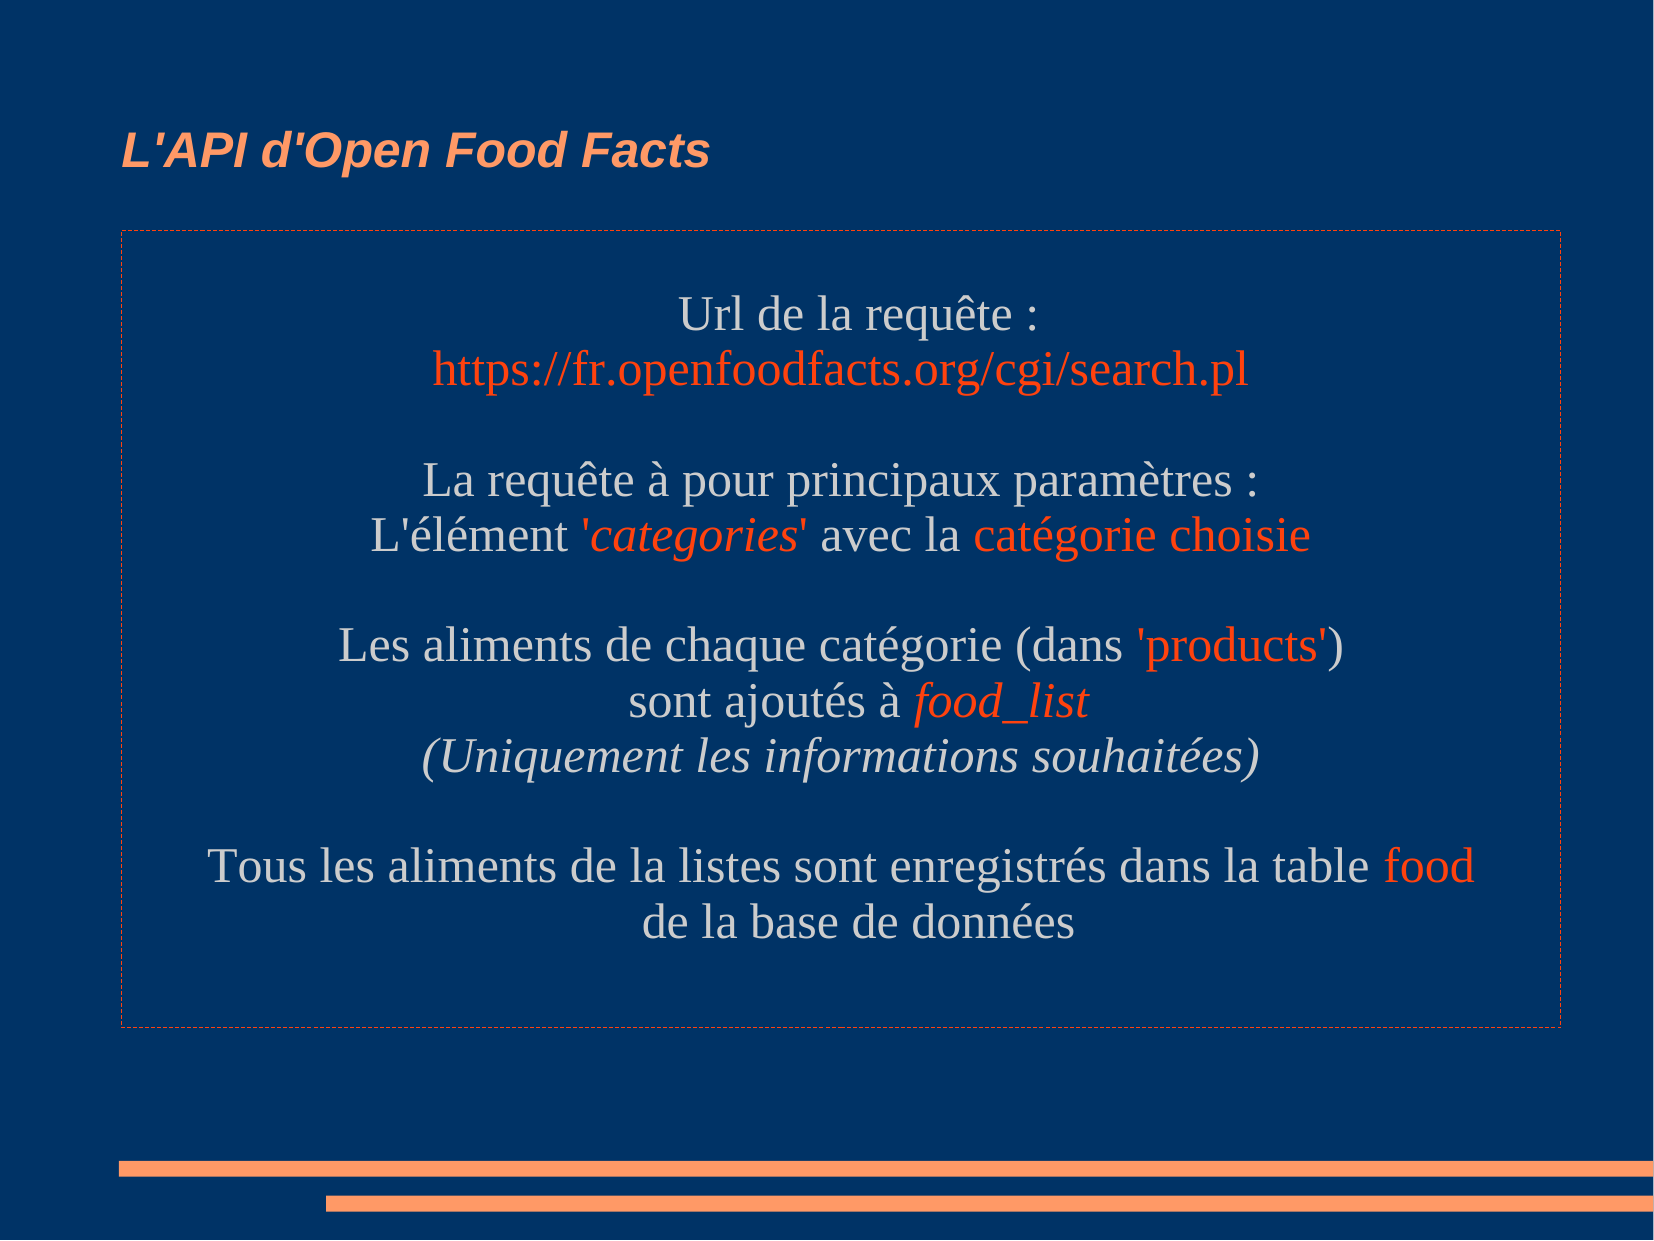

# L'API d'Open Food Facts
Url de la requête :
https://fr.openfoodfacts.org/cgi/search.pl
La requête à pour principaux paramètres :
L'élément 'categories' avec la catégorie choisie
Les aliments de chaque catégorie (dans 'products')
sont ajoutés à food_list
(Uniquement les informations souhaitées)
Tous les aliments de la listes sont enregistrés dans la table food
de la base de données